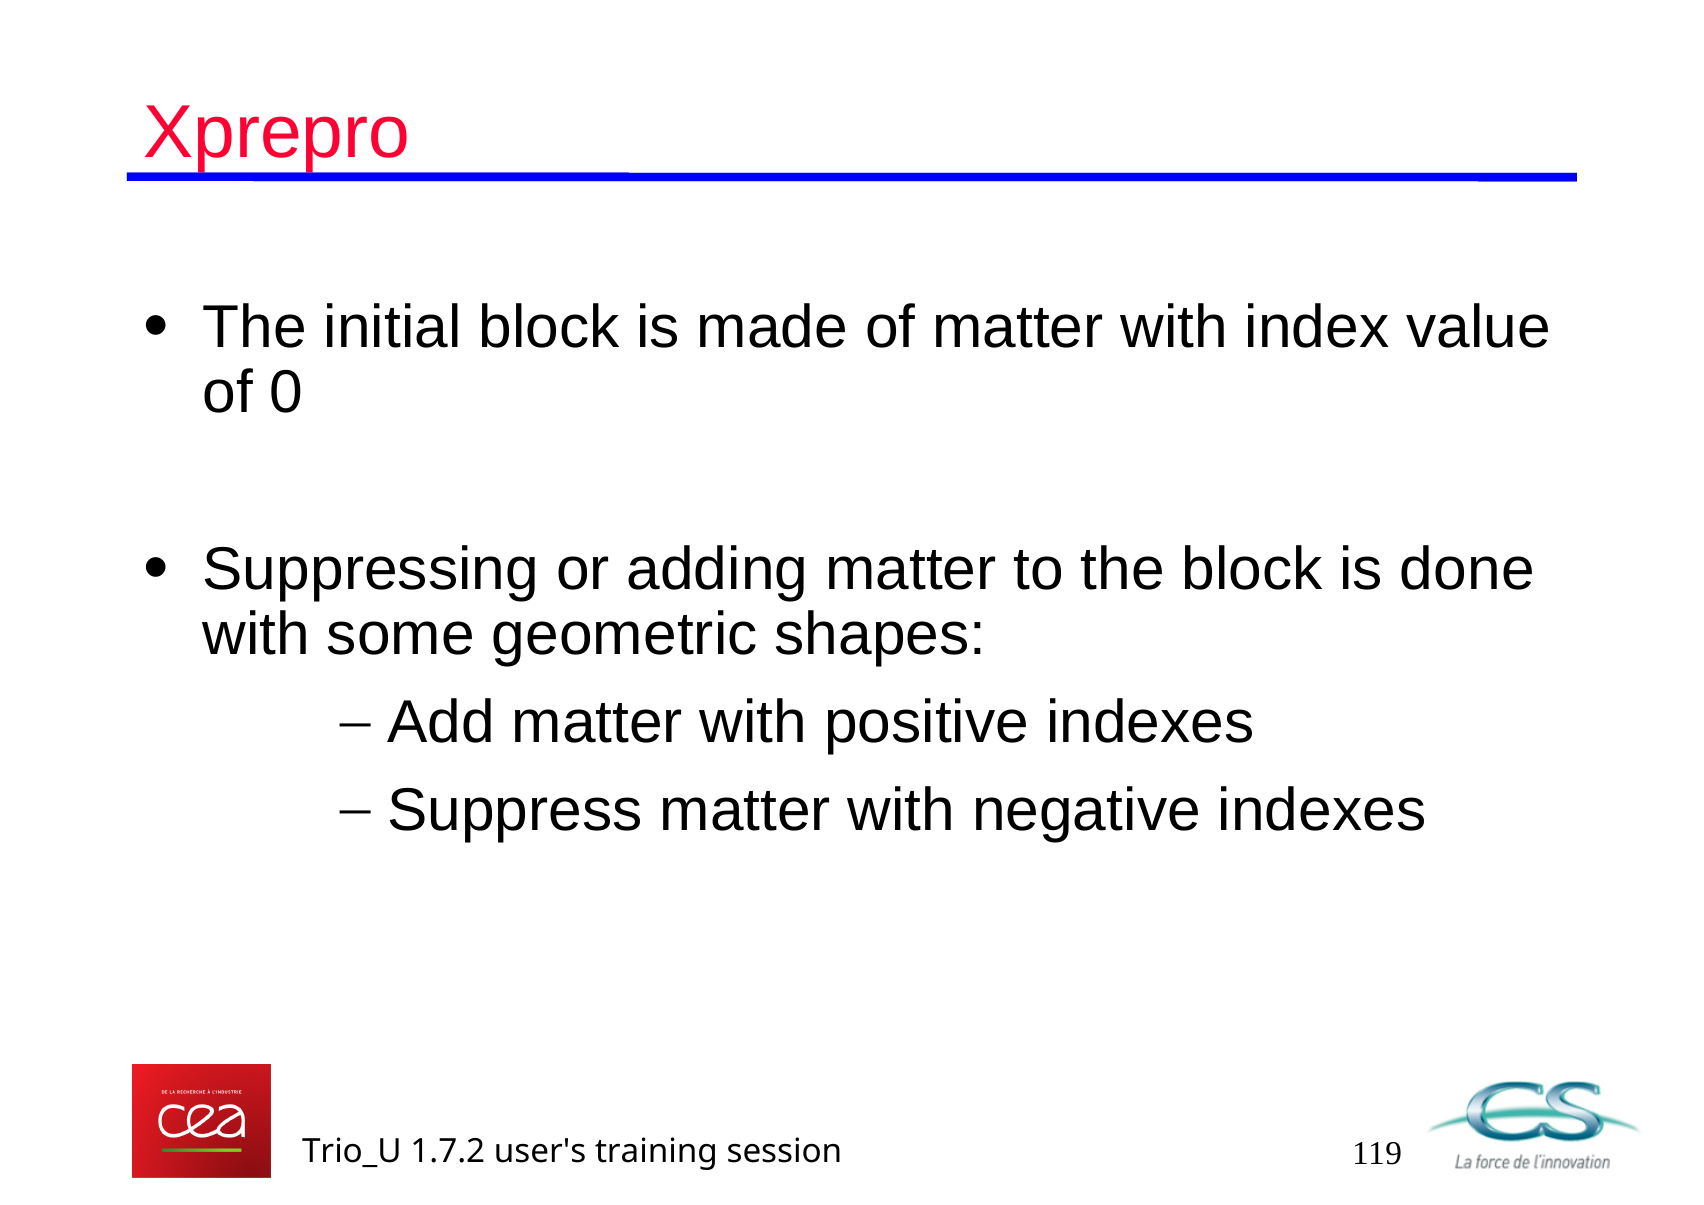

# Xprepro
The initial block is made of matter with index value of 0
Suppressing or adding matter to the block is done with some geometric shapes:
Add matter with positive indexes
Suppress matter with negative indexes
Trio_U 1.7.2 user's training session
119